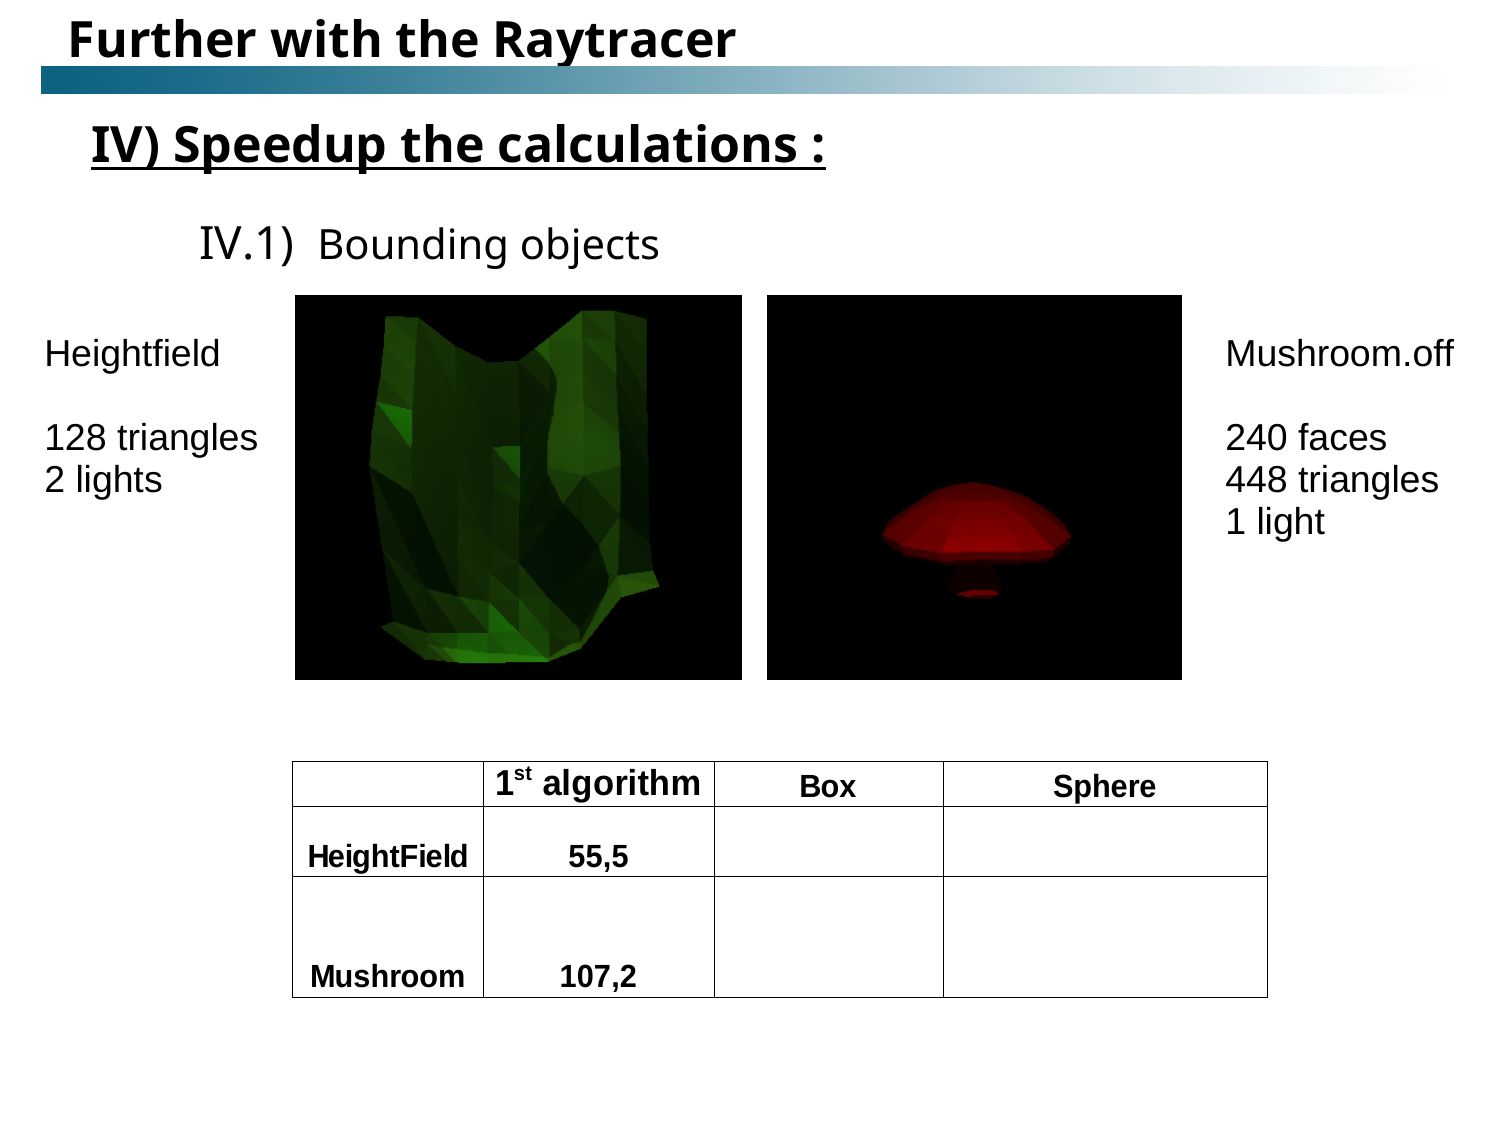

# Further with the Raytracer
IV) Speedup the calculations :
IV.1) Bounding objects
Heightfield
128 triangles
2 lights
Mushroom.off
240 faces
448 triangles
1 light